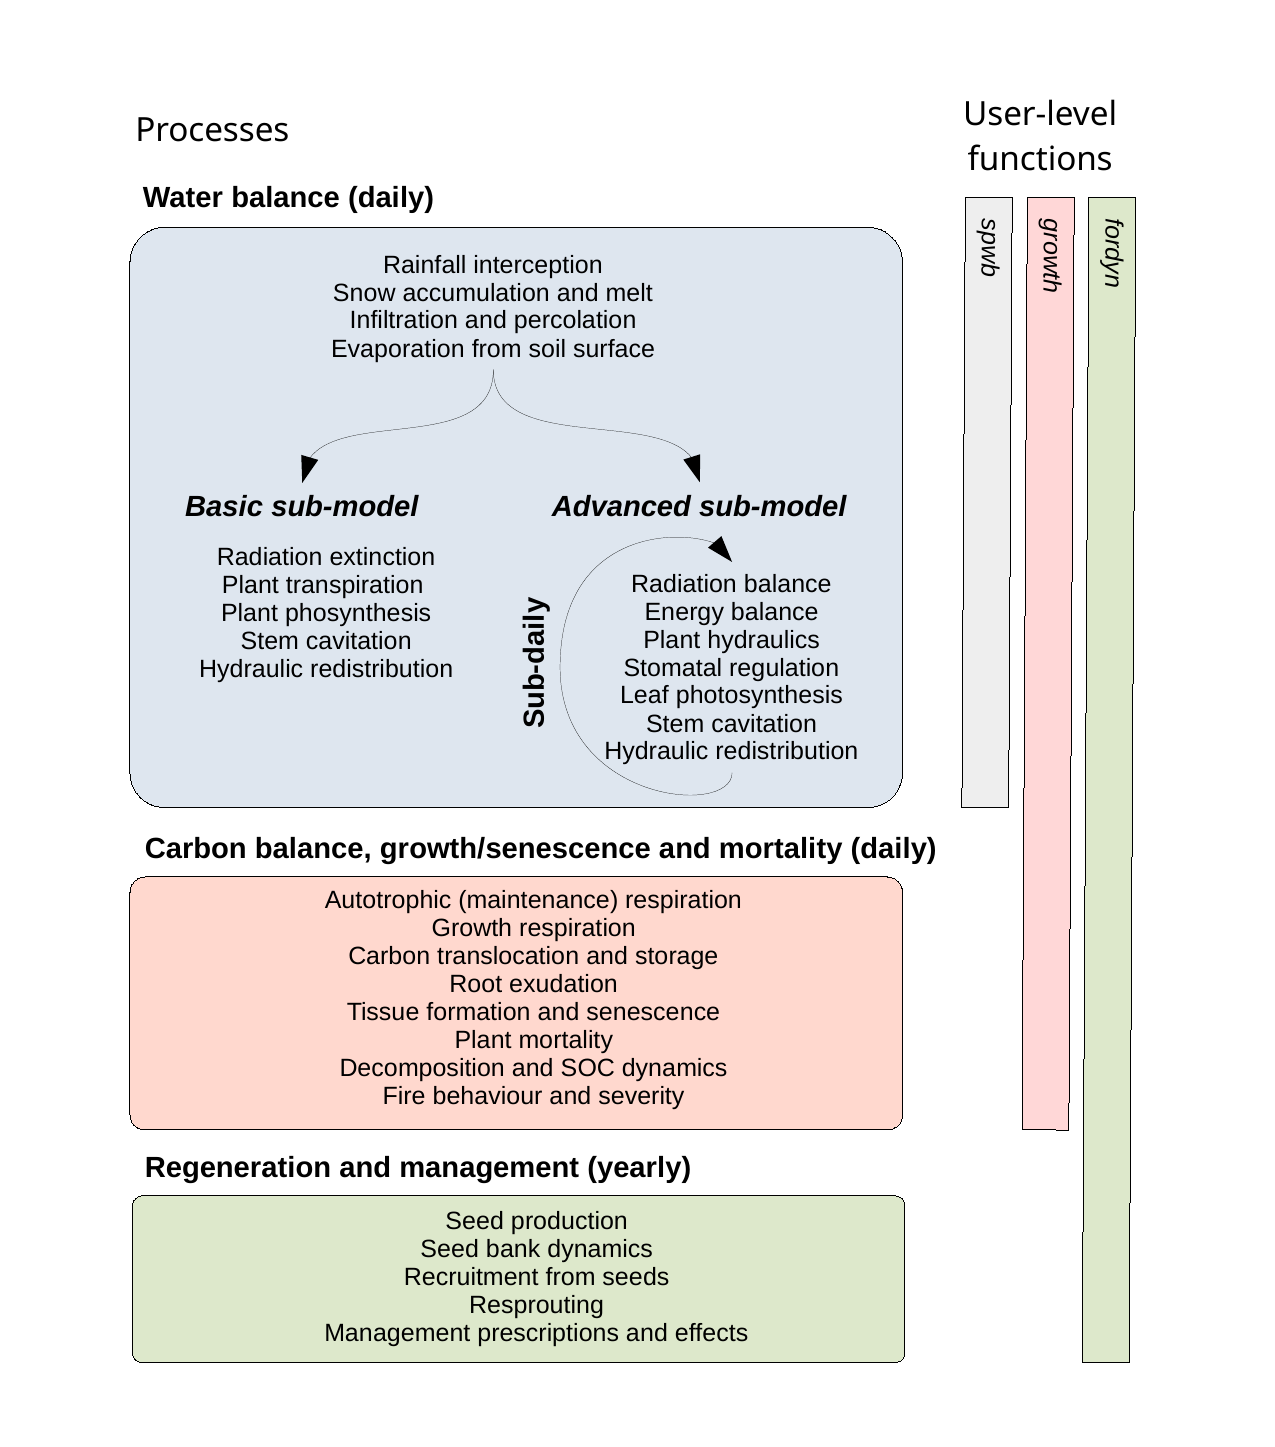

User-level functions
Processes
Water balance (daily)
Rainfall interception
Snow accumulation and melt
Infiltration and percolation
Evaporation from soil surface
 spwb
Advanced sub-model
Basic sub-model
Radiation extinction
Plant transpiration
Plant phosynthesis
Stem cavitation
Hydraulic redistribution
Radiation balance
Energy balance
Plant hydraulics
Stomatal regulation
Leaf photosynthesis
Stem cavitation
Hydraulic redistribution
Sub-daily
 growth
 fordyn
Carbon balance, growth/senescence and mortality (daily)
Autotrophic (maintenance) respiration
Growth respiration
Carbon translocation and storage
Root exudation
Tissue formation and senescence
Plant mortality
Decomposition and SOC dynamics
Fire behaviour and severity
Regeneration and management (yearly)
Seed production
Seed bank dynamics
Recruitment from seeds
Resprouting
Management prescriptions and effects